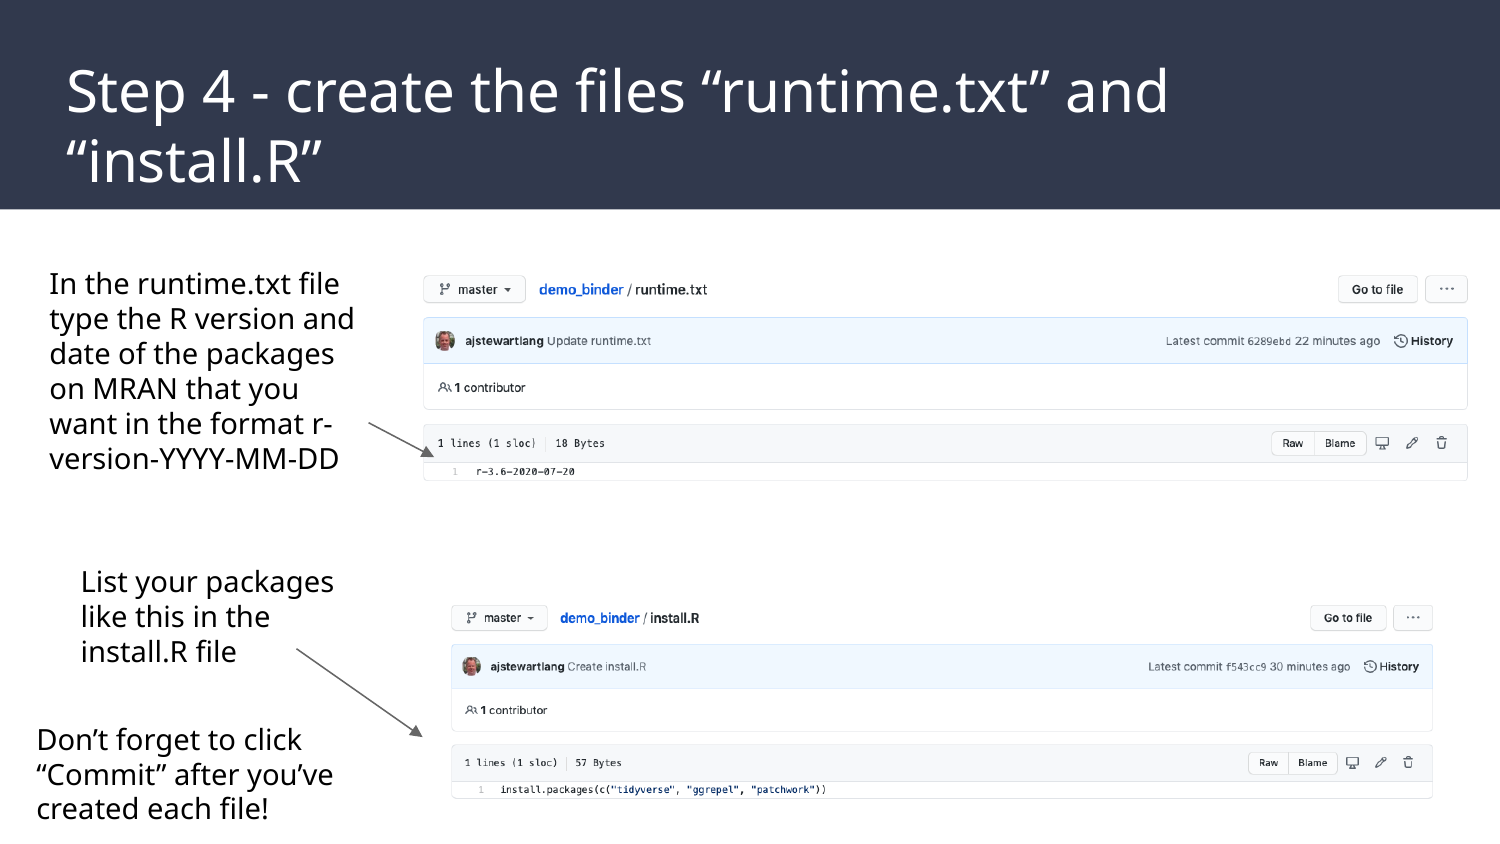

# Step 4 - create the files “runtime.txt” and “install.R”
In the runtime.txt file type the R version and date of the packages on MRAN that you want in the format r-version-YYYY-MM-DD
List your packages like this in the install.R file
Don’t forget to click “Commit” after you’ve created each file!